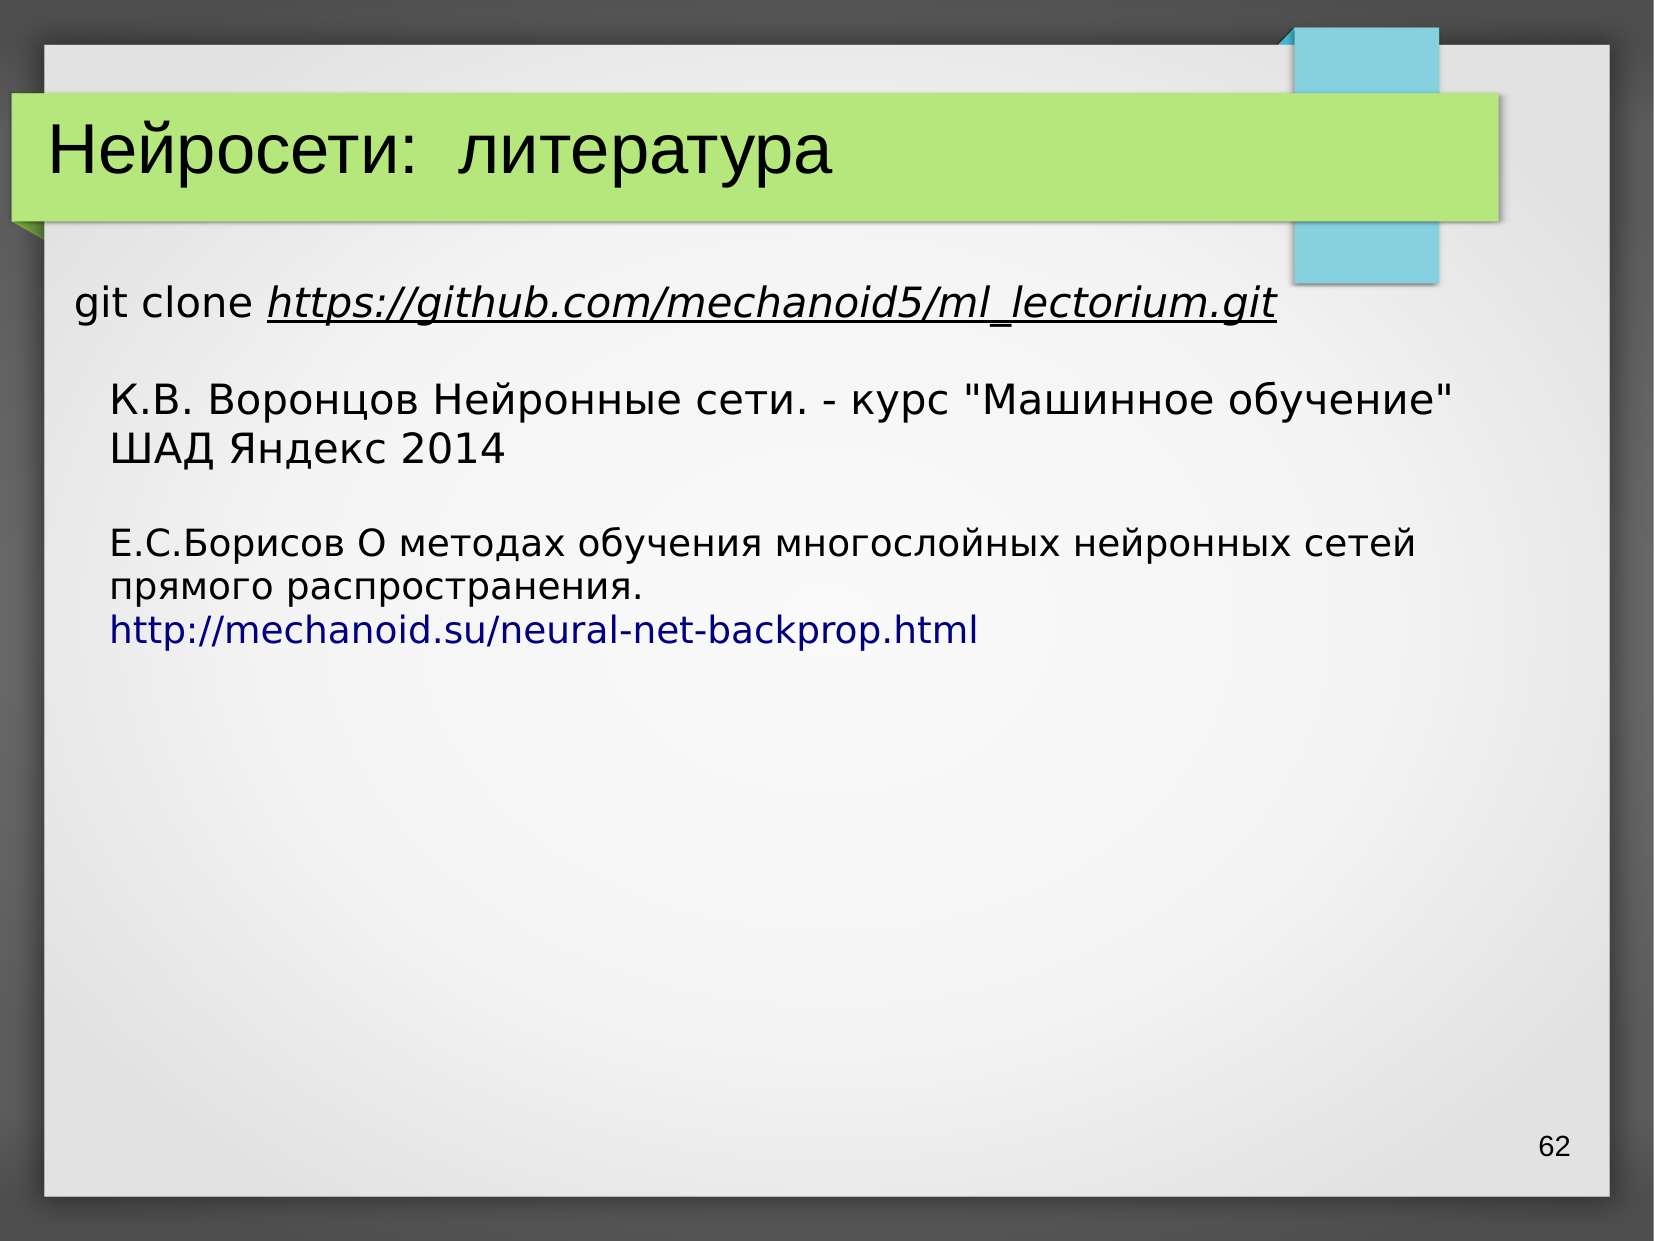

# Нейросети: литература
git clone https://github.com/mechanoid5/ml_lectorium.git
К.В. Воронцов Нейронные сети. - курс "Машинное обучение" ШАД Яндекс 2014
Е.С.Борисов О методах обучения многослойных нейронных сетей прямого распространения.
http://mechanoid.su/neural-net-backprop.html
62